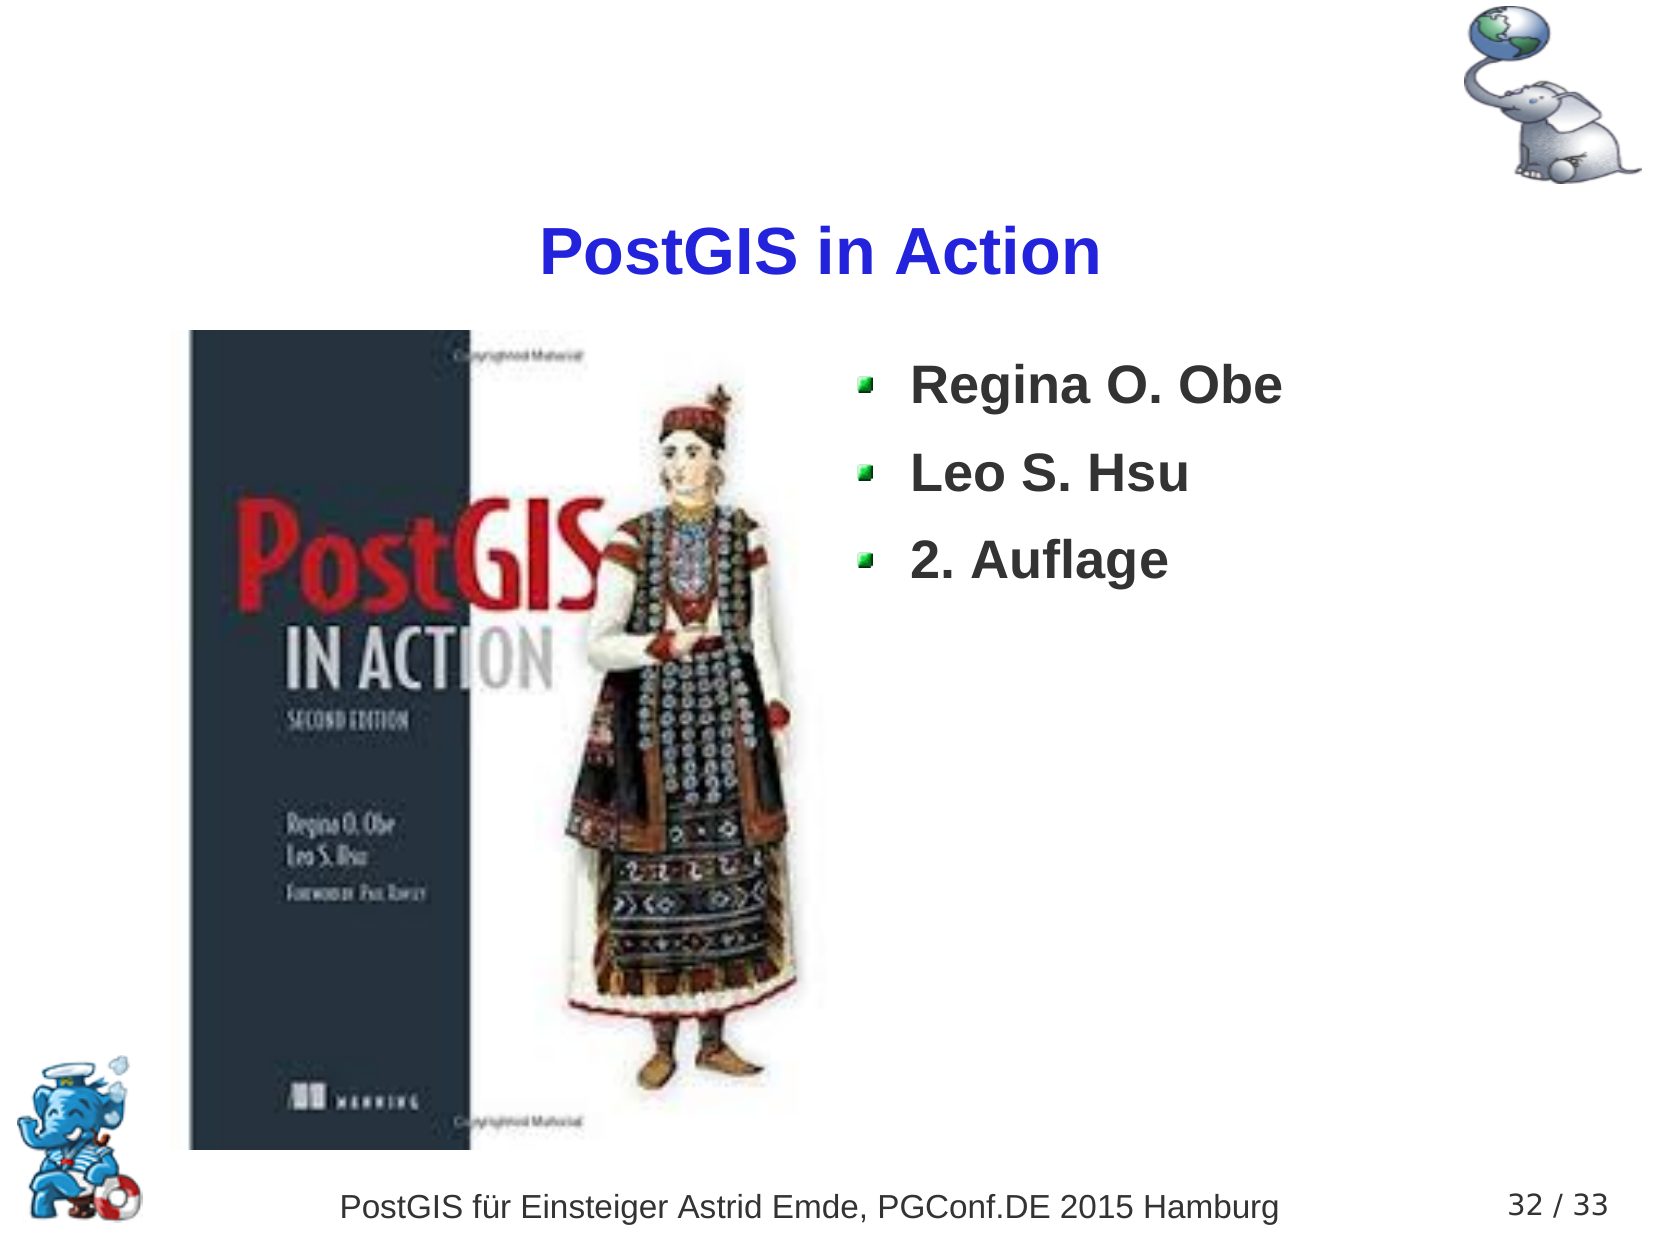

# PostGIS in Action
Regina O. Obe
Leo S. Hsu
2. Auflage